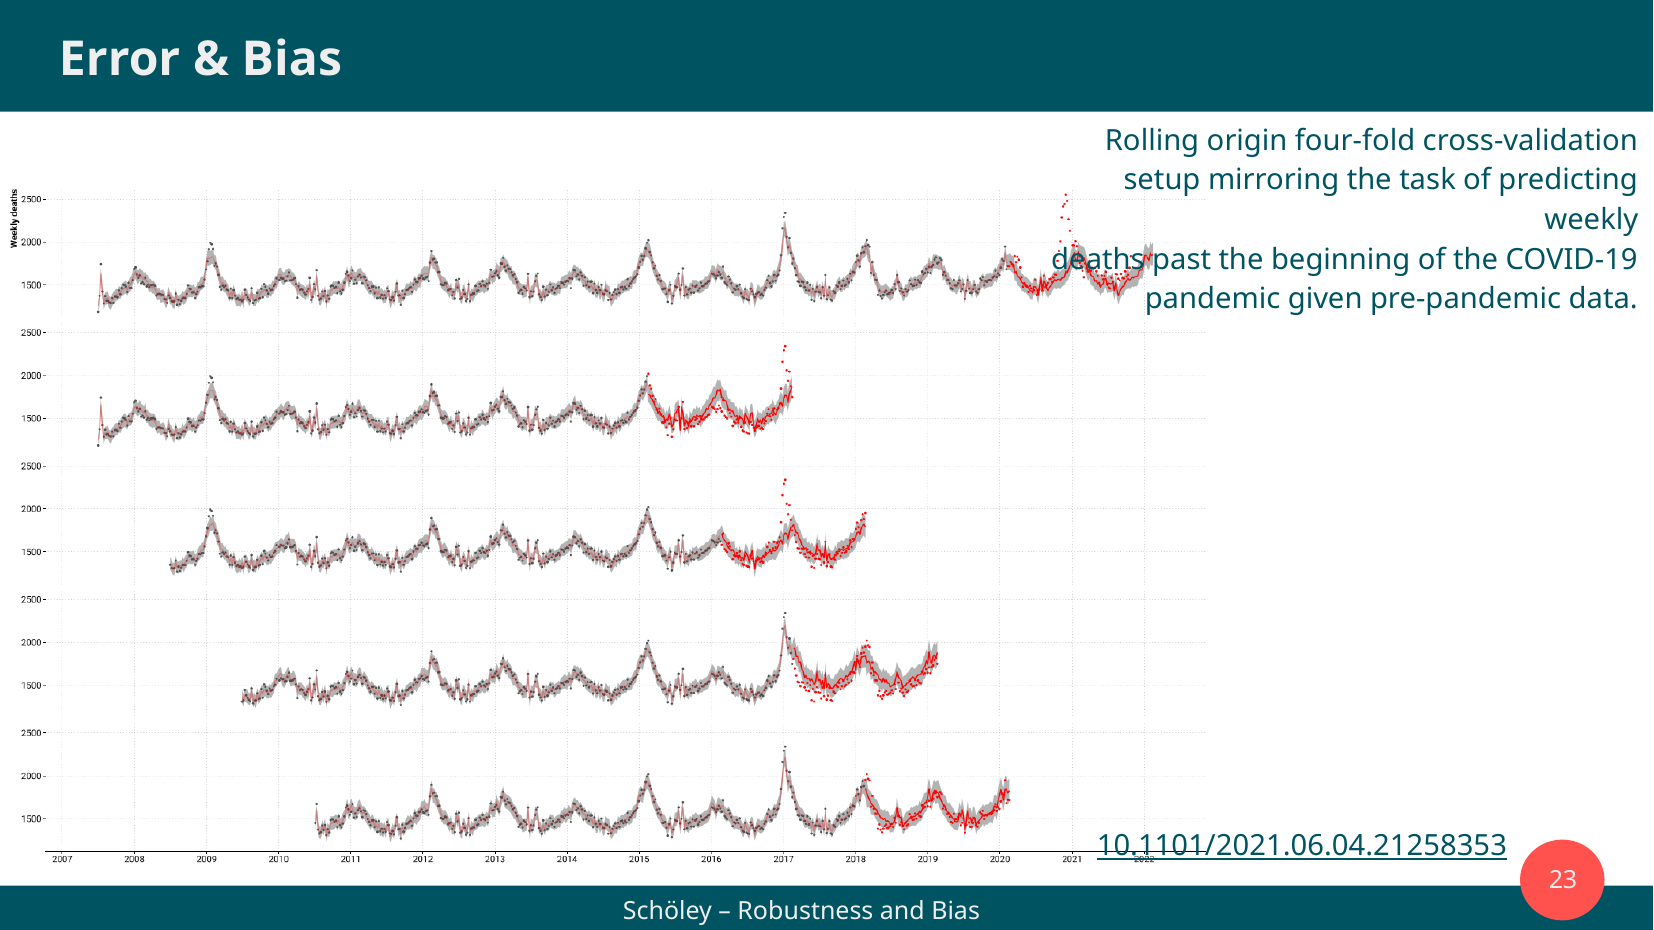

# Error & Bias
Rolling origin four-fold cross-validation setup mirroring the task of predicting weekly
deaths past the beginning of the COVID-19 pandemic given pre-pandemic data.
10.1101/2021.06.04.21258353
23
Schöley – Robustness and Bias